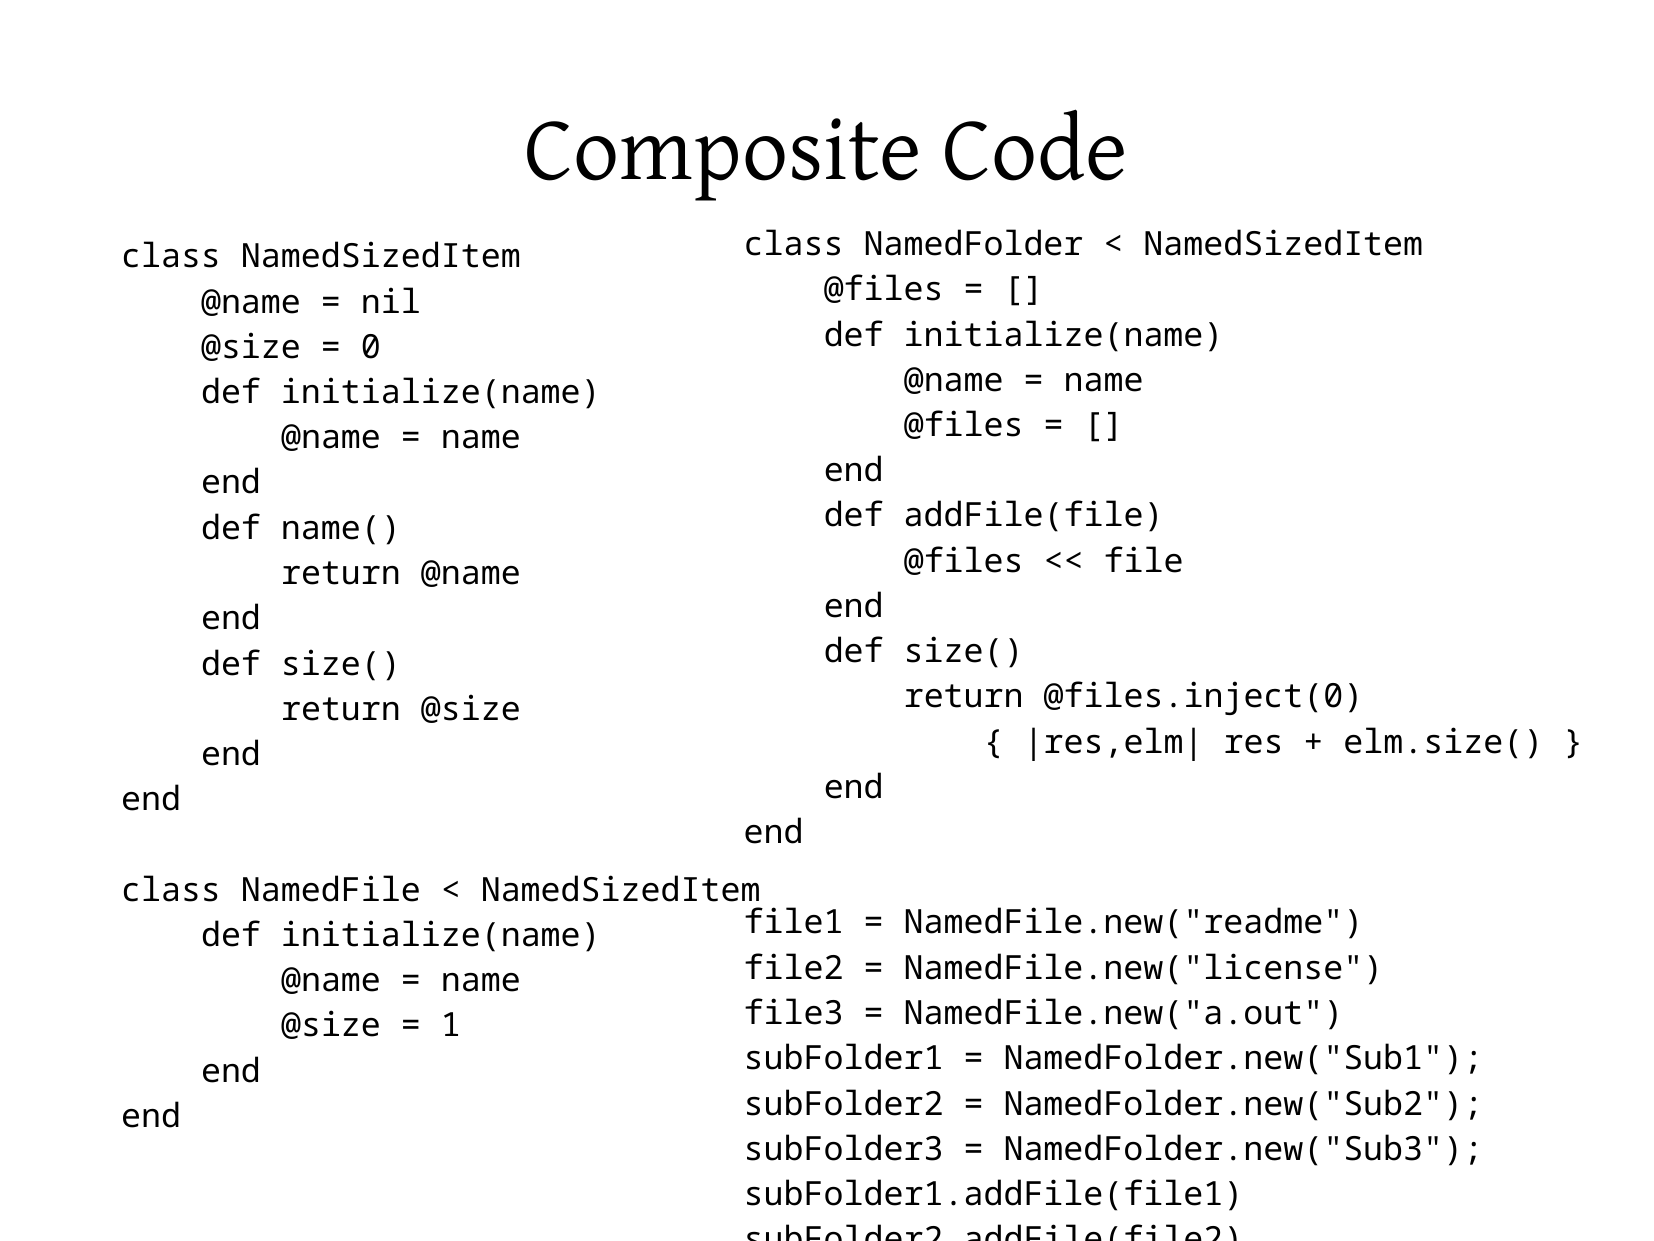

# Composite Code
class NamedFolder < NamedSizedItem
 @files = []
 def initialize(name)
 @name = name
 @files = []
 end
 def addFile(file)
 @files << file
 end
 def size()
 return @files.inject(0)
 { |res,elm| res + elm.size() }
 end
end
file1 = NamedFile.new("readme")
file2 = NamedFile.new("license")
file3 = NamedFile.new("a.out")
subFolder1 = NamedFolder.new("Sub1");
subFolder2 = NamedFolder.new("Sub2");
subFolder3 = NamedFolder.new("Sub3");
subFolder1.addFile(file1)
subFolder2.addFile(file2)
subFolder3.addFile(file3)
subFolder2.addFile(subFolder1)
subFolder3.addFile(subFolder2)
puts(subFolder3.size())
class NamedSizedItem
 @name = nil
 @size = 0
 def initialize(name)
 @name = name
 end
 def name()
 return @name
 end
 def size()
 return @size
 end
end
class NamedFile < NamedSizedItem
 def initialize(name)
 @name = name
 @size = 1
 end
end